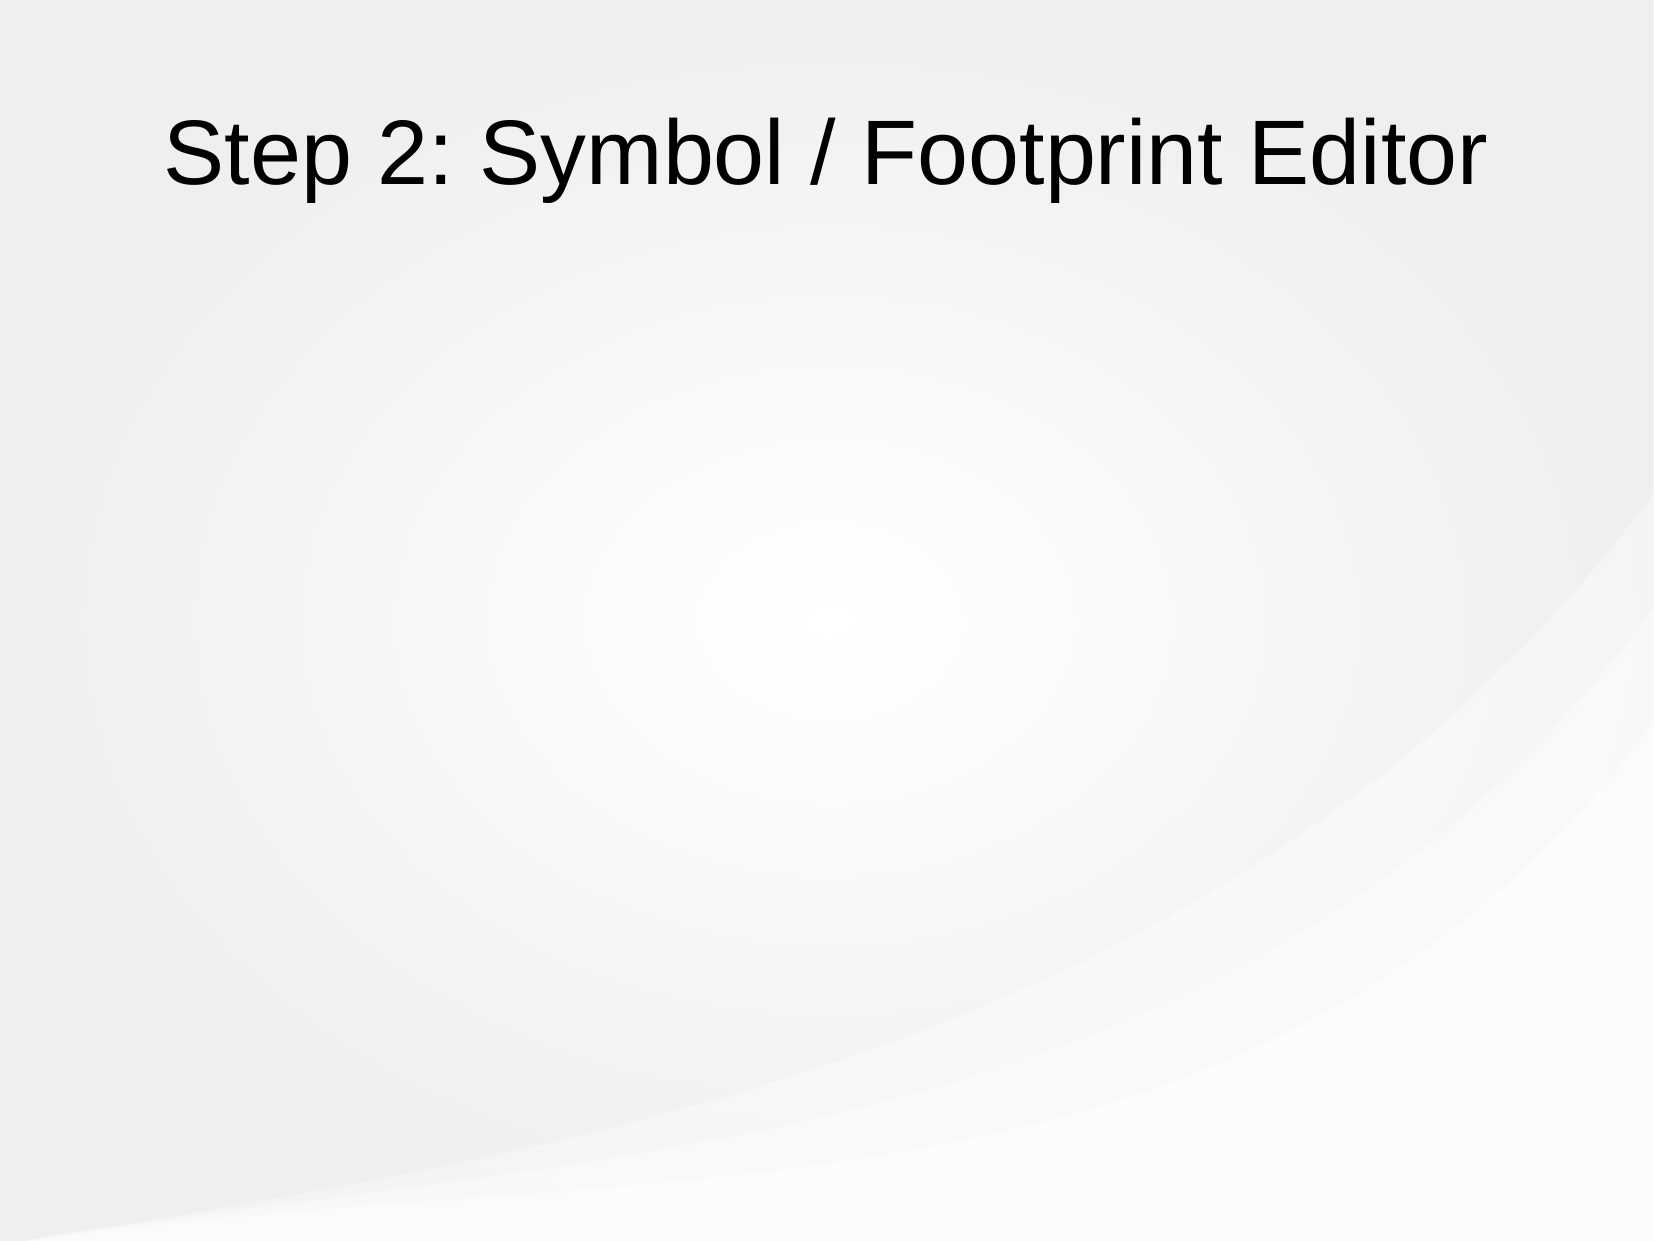

# Step 2: Symbol / Footprint Editor